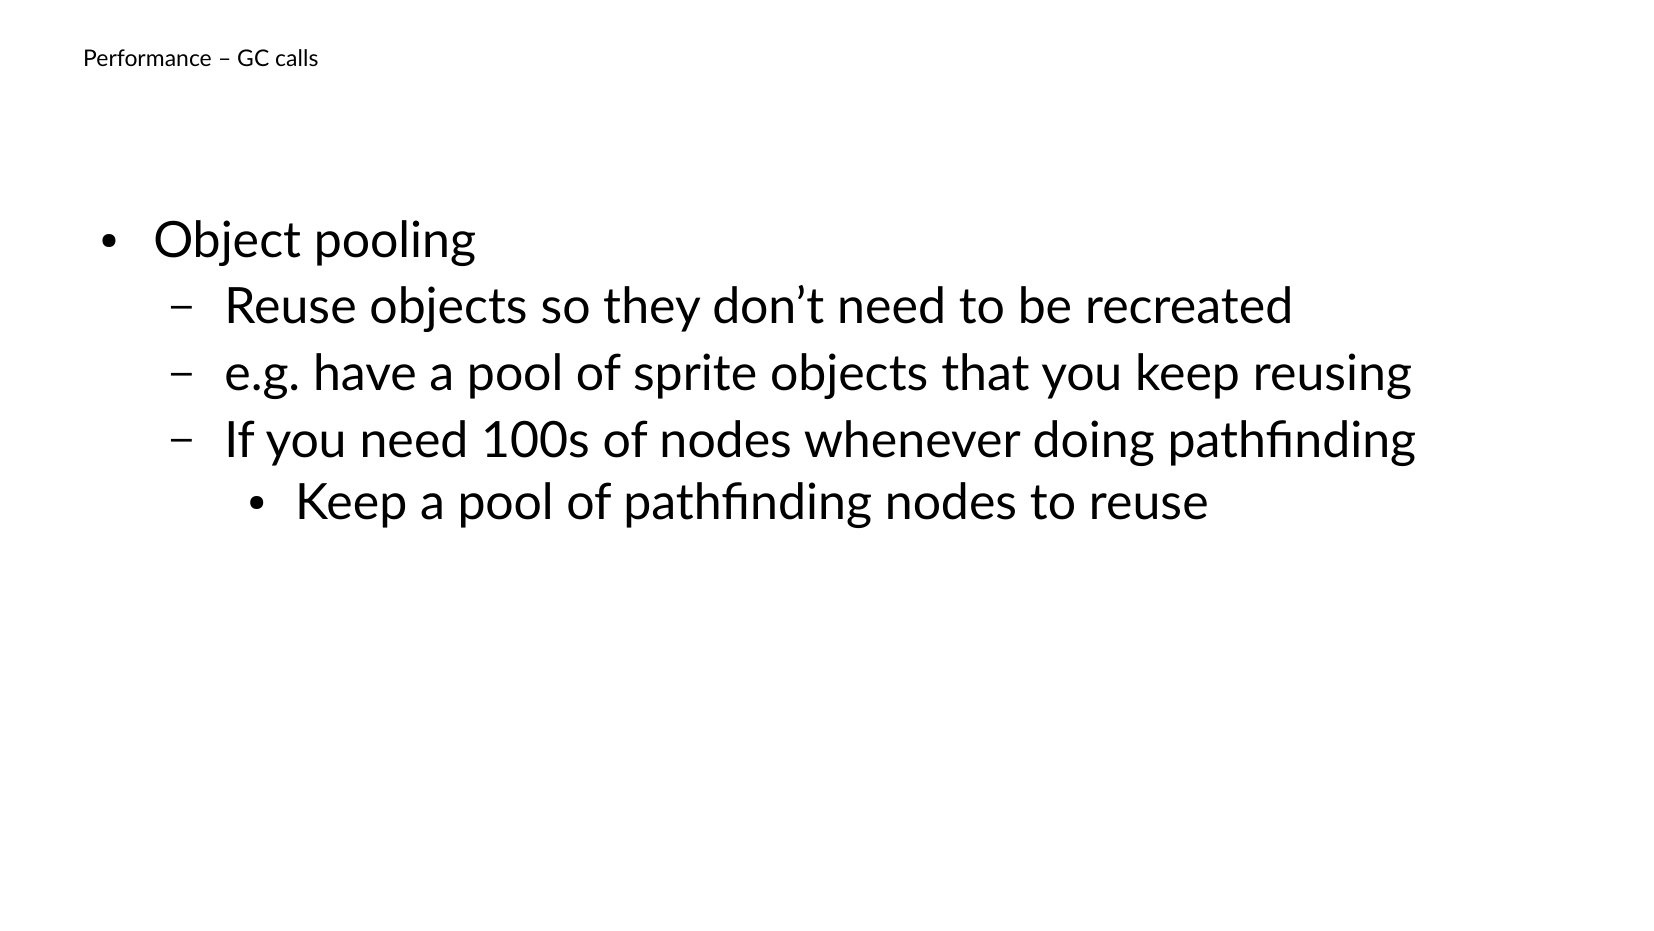

# Performance – GC calls
Object pooling
Reuse objects so they don’t need to be recreated
e.g. have a pool of sprite objects that you keep reusing
If you need 100s of nodes whenever doing pathfinding
Keep a pool of pathfinding nodes to reuse